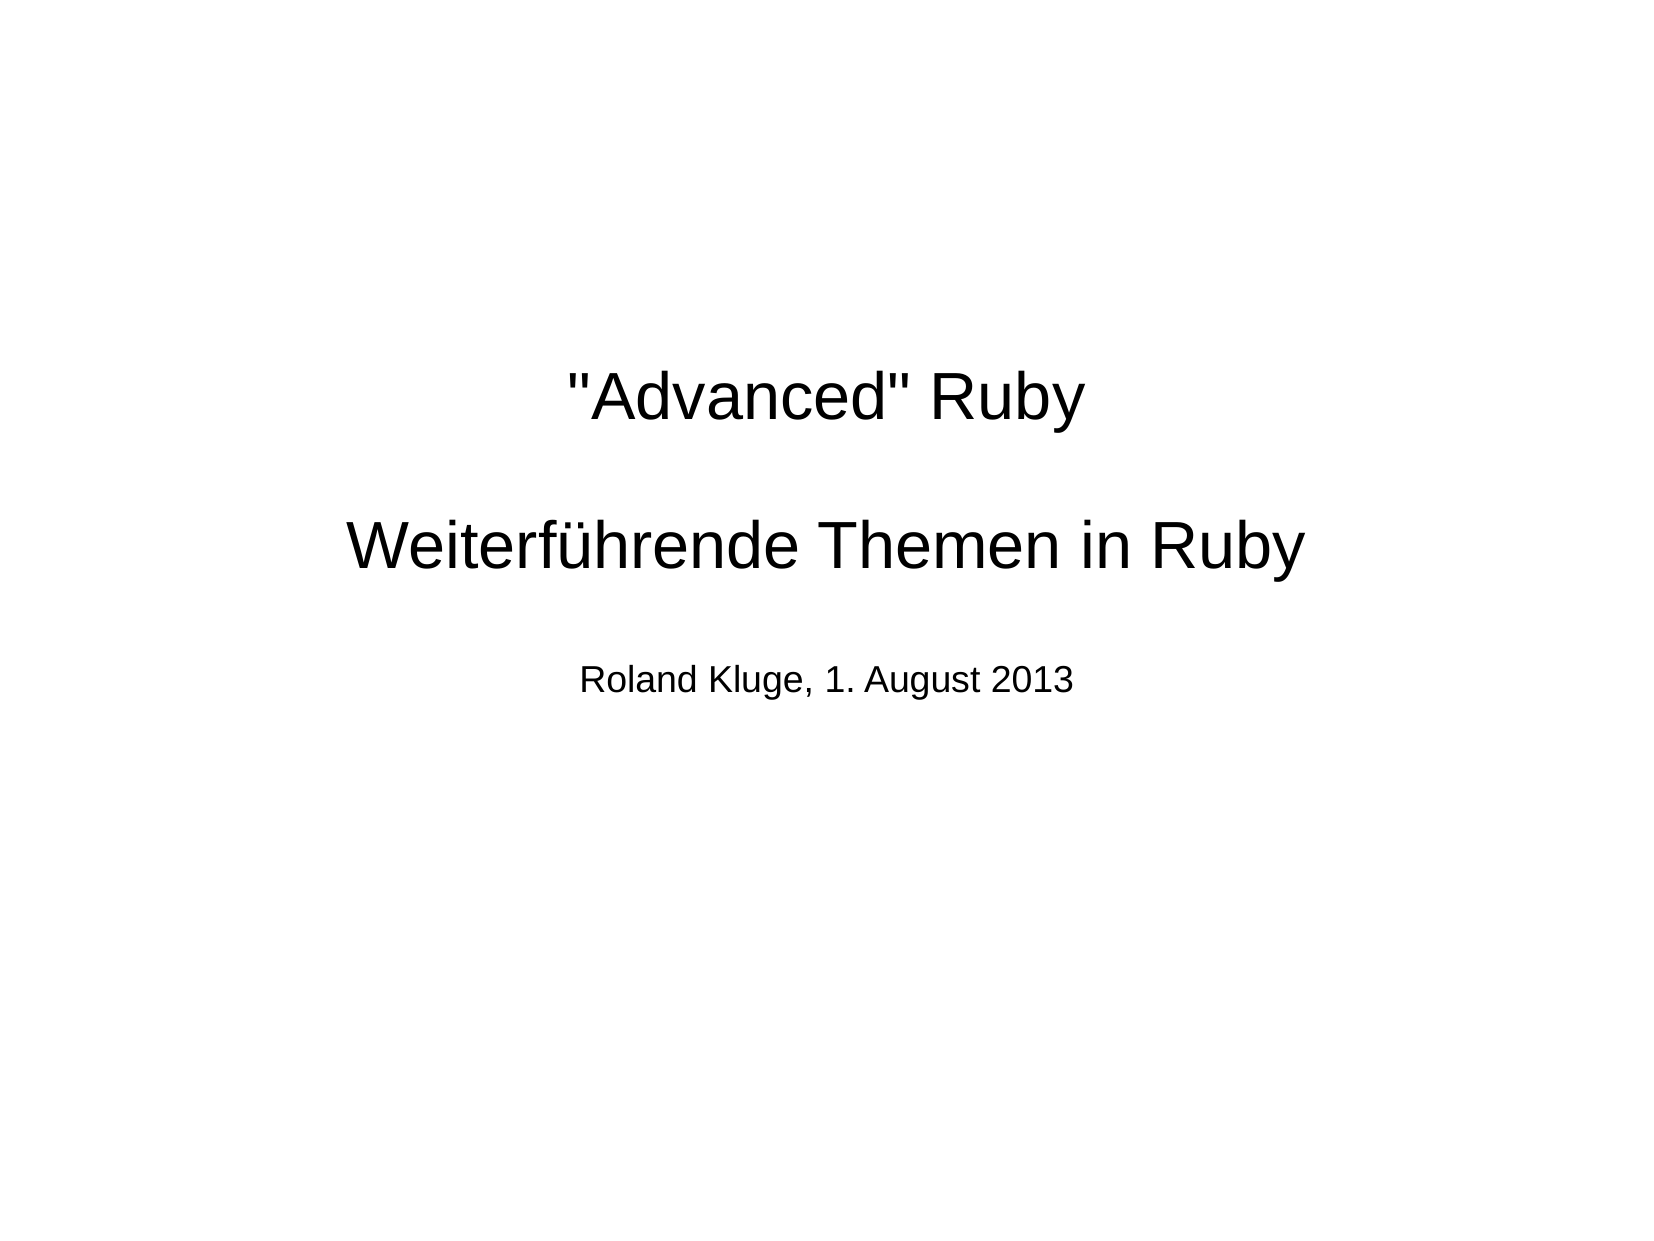

# "Advanced" Ruby
Weiterführende Themen in Ruby
Roland Kluge, 1. August 2013